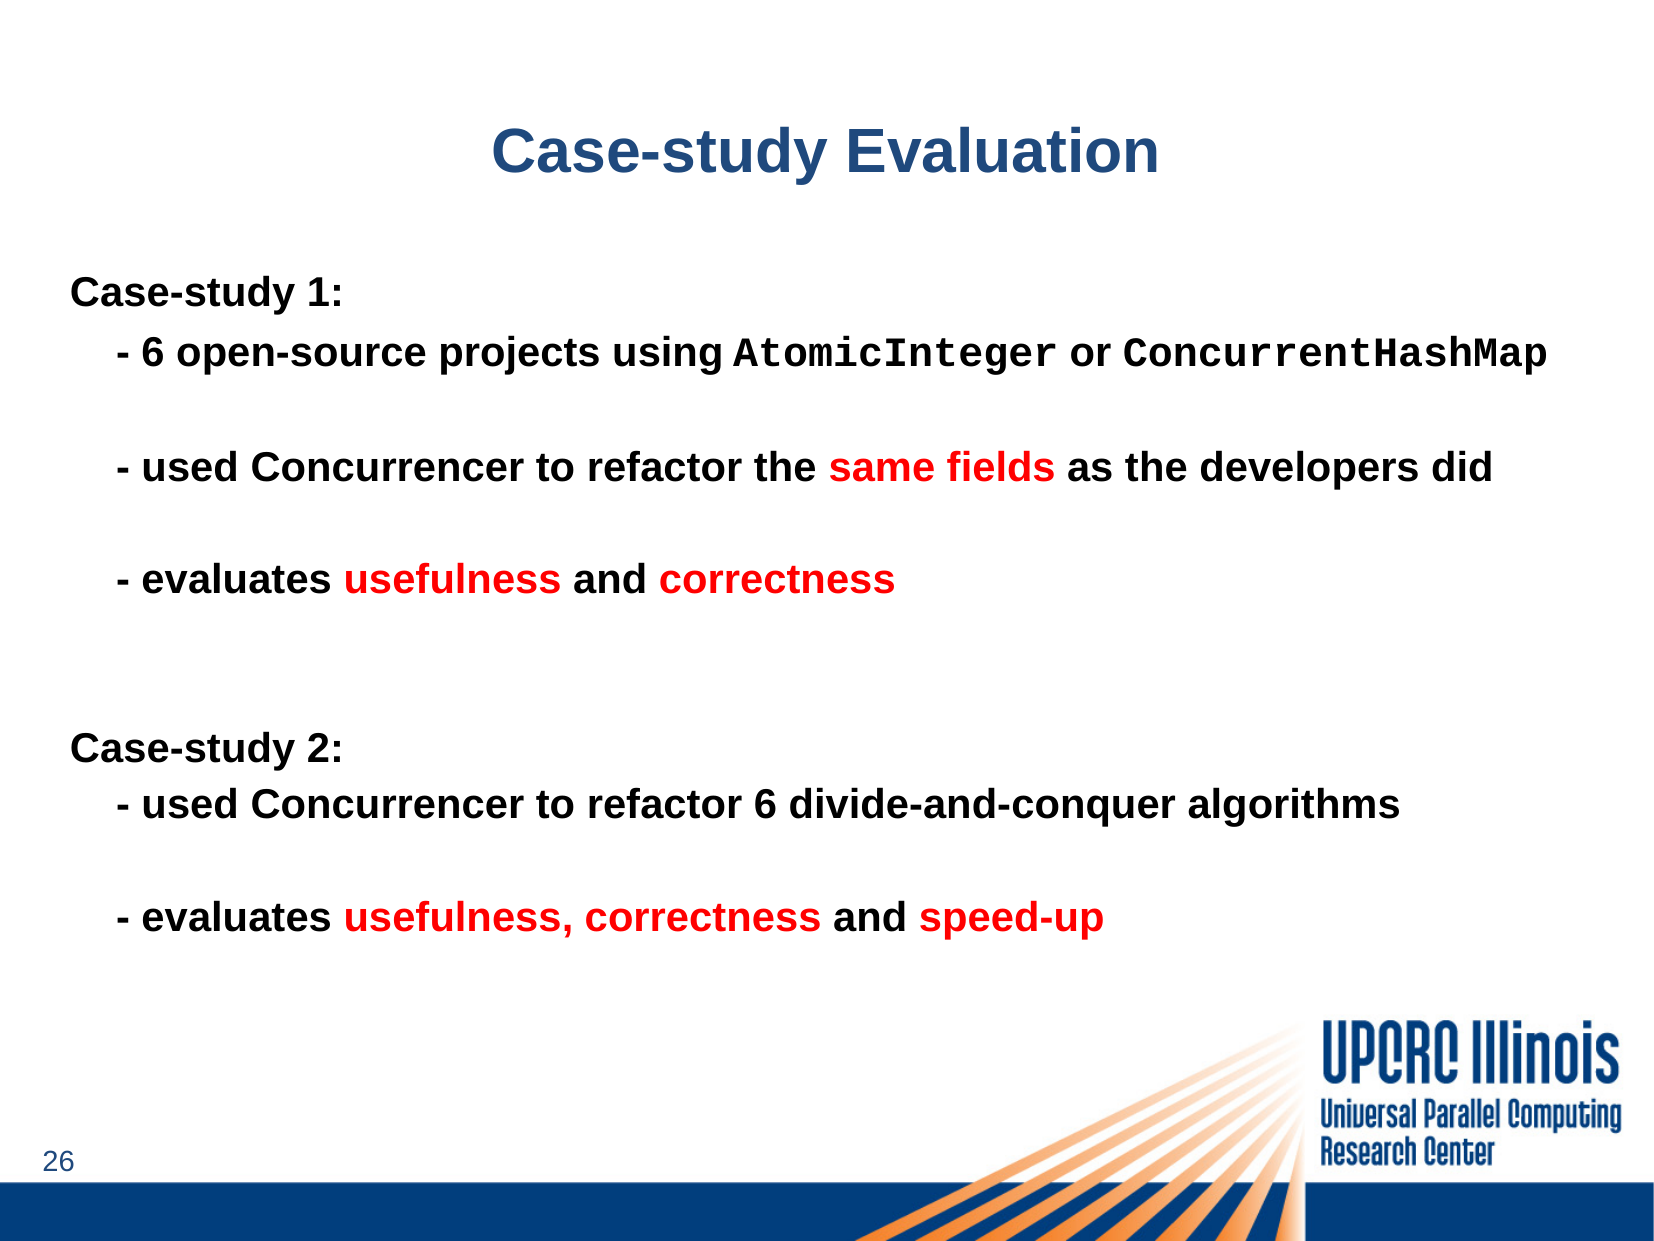

# Case-study Evaluation
Case-study 1:
 - 6 open-source projects using AtomicInteger or ConcurrentHashMap
 - used Concurrencer to refactor the same fields as the developers did
 - evaluates usefulness and correctness
Case-study 2:
 - used Concurrencer to refactor 6 divide-and-conquer algorithms
 - evaluates usefulness, correctness and speed-up
26